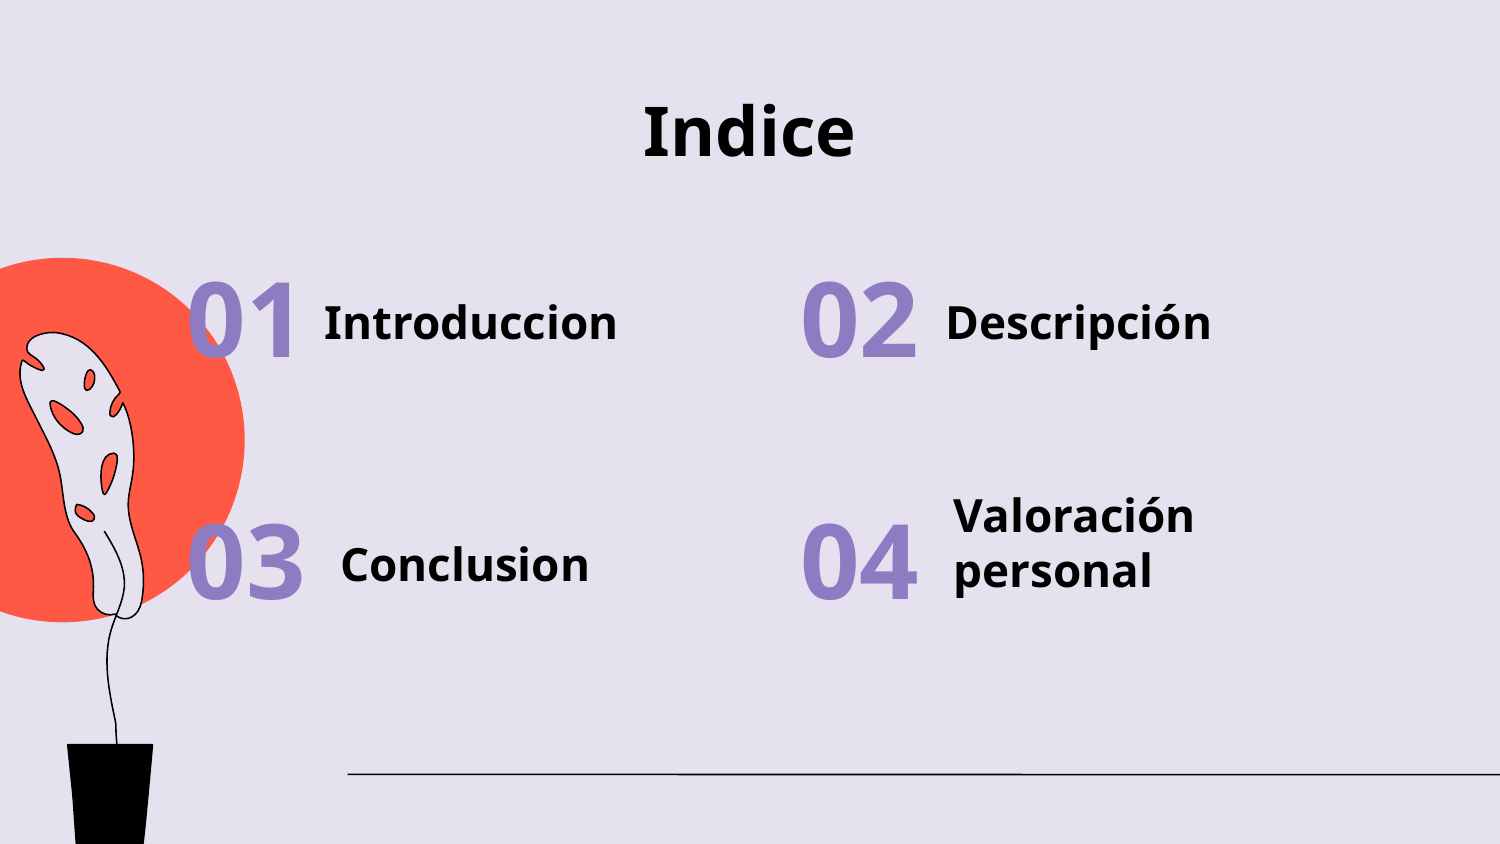

# Indice
01
02
Introduccion
Descripción
Valoración personal
03
04
Conclusion